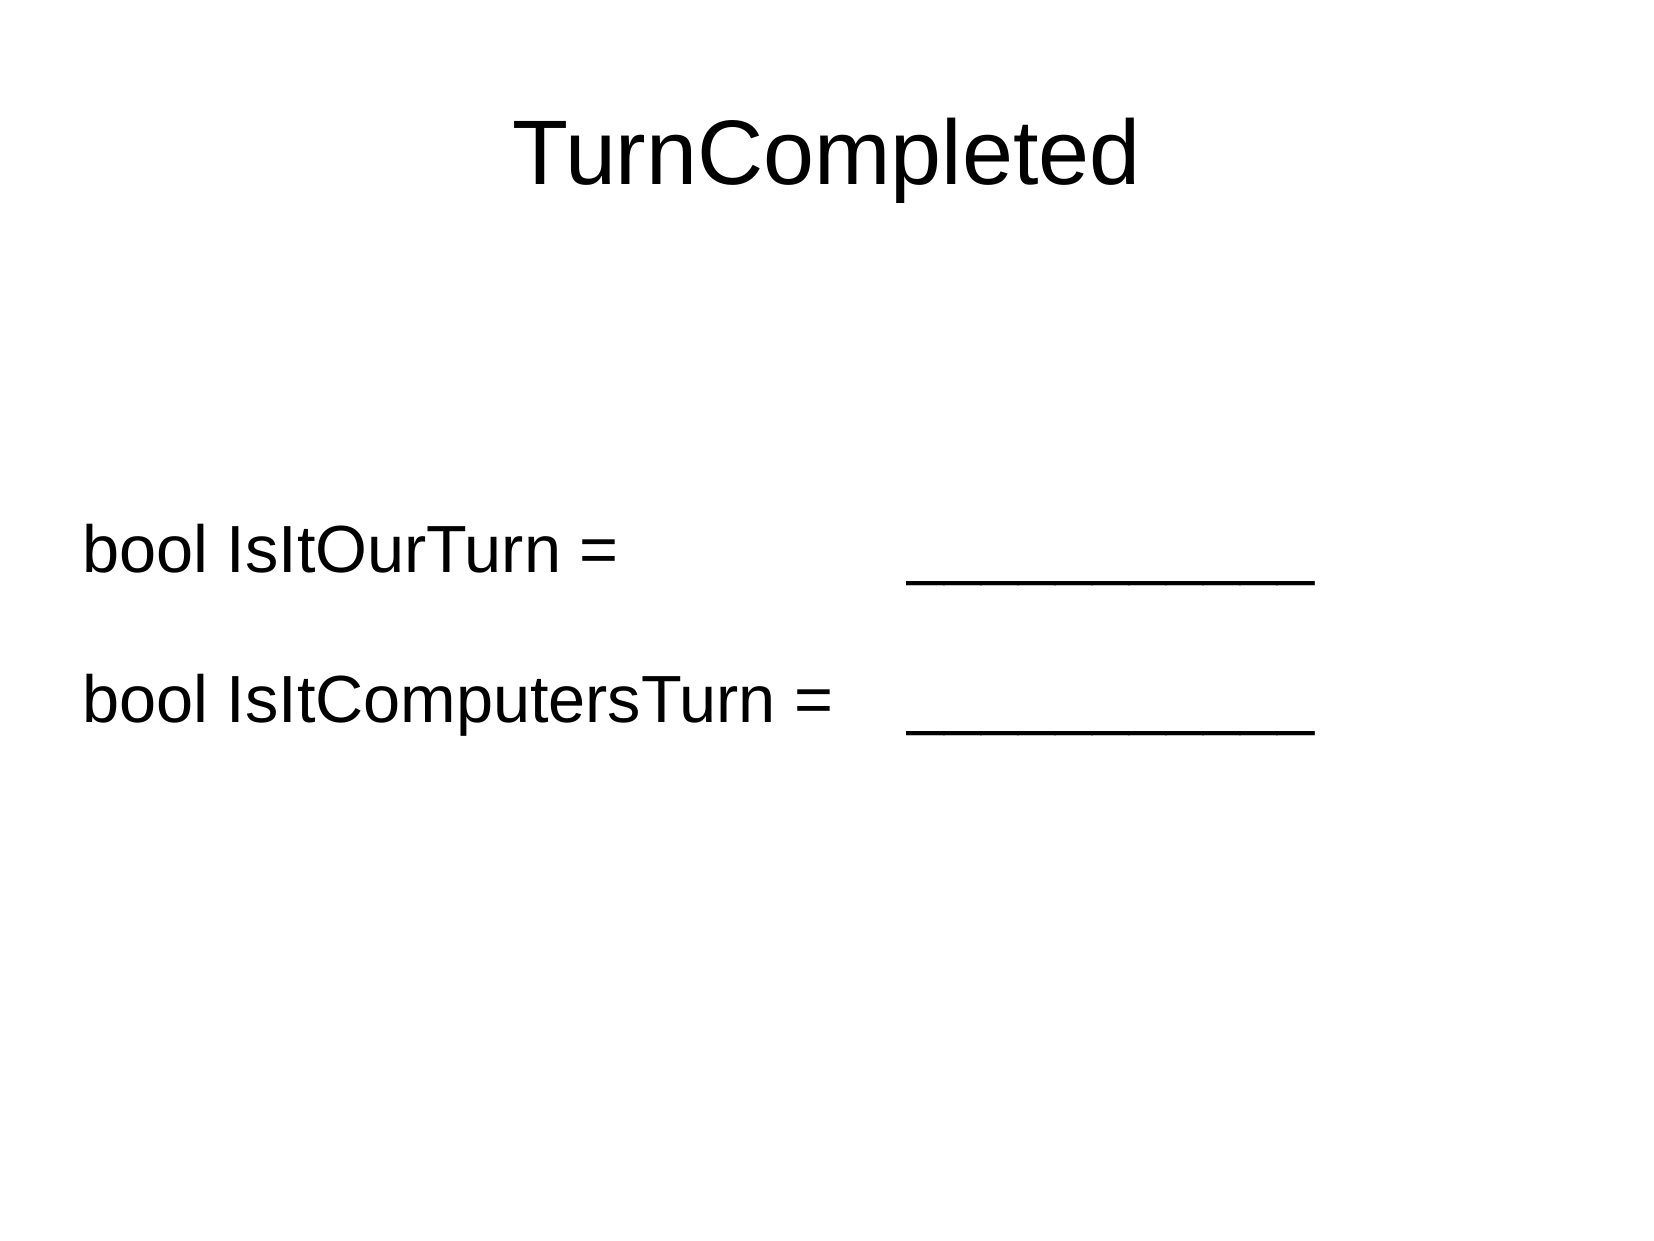

# TurnCompleted
bool IsItOurTurn = 				___________
bool IsItComputersTurn = 	___________